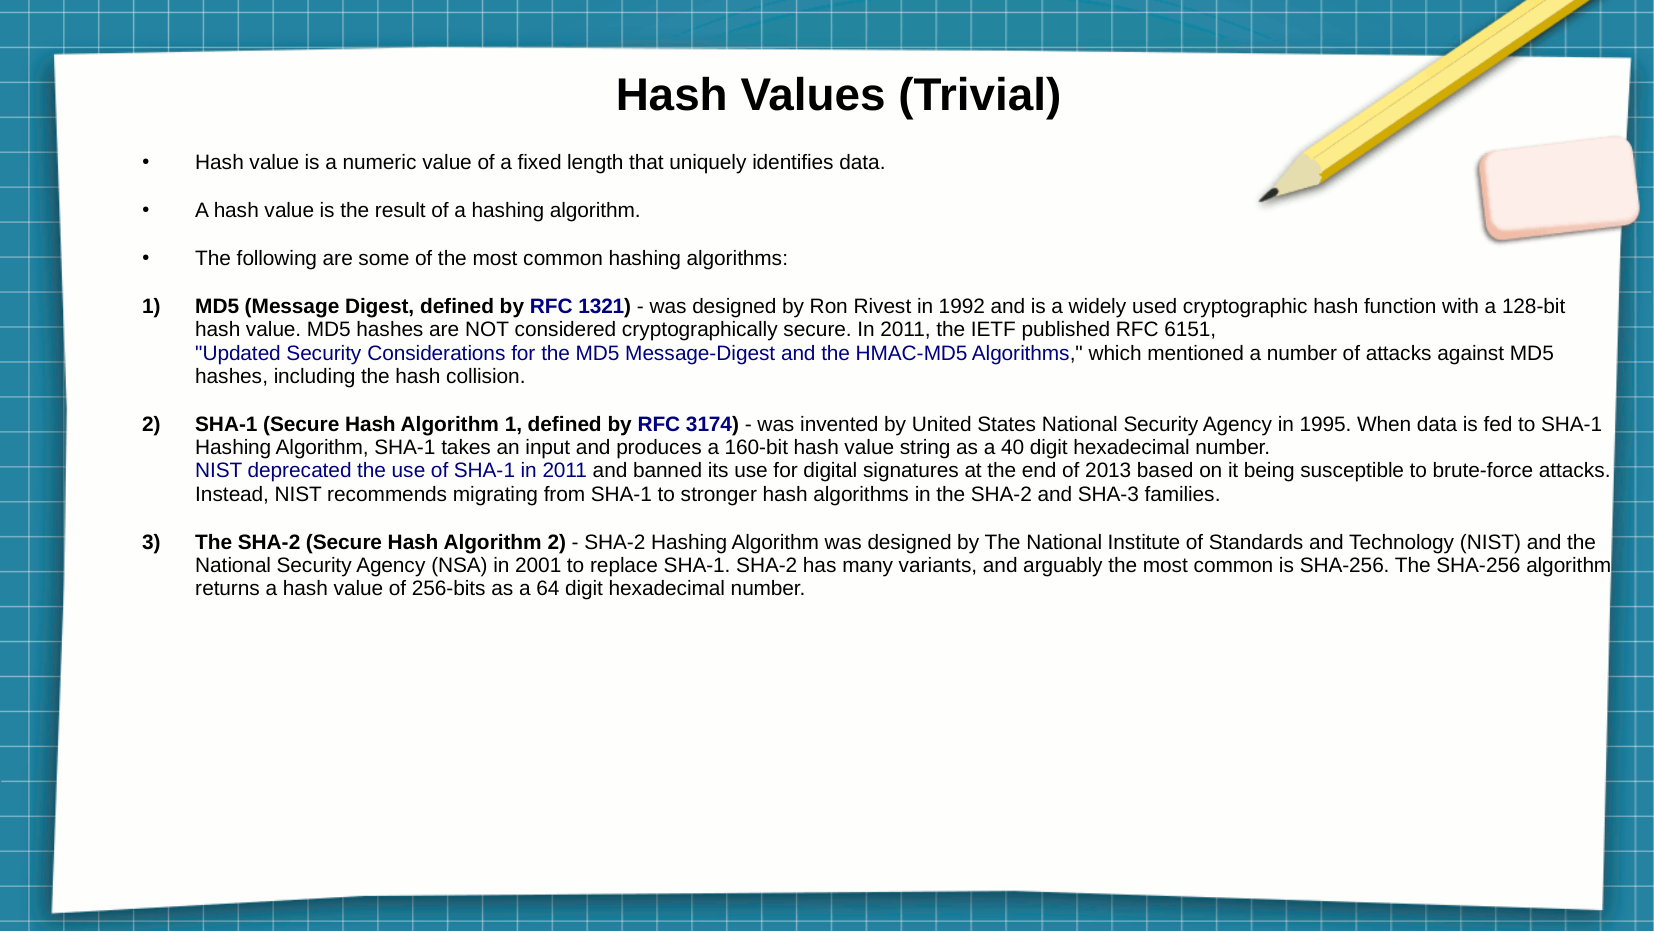

# Hash Values (Trivial)
Hash value is a numeric value of a fixed length that uniquely identifies data.
A hash value is the result of a hashing algorithm.
The following are some of the most common hashing algorithms:
MD5 (Message Digest, defined by RFC 1321) - was designed by Ron Rivest in 1992 and is a widely used cryptographic hash function with a 128-bit hash value. MD5 hashes are NOT considered cryptographically secure. In 2011, the IETF published RFC 6151, "Updated Security Considerations for the MD5 Message-Digest and the HMAC-MD5 Algorithms," which mentioned a number of attacks against MD5 hashes, including the hash collision.
SHA-1 (Secure Hash Algorithm 1, defined by RFC 3174) - was invented by United States National Security Agency in 1995. When data is fed to SHA-1 Hashing Algorithm, SHA-1 takes an input and produces a 160-bit hash value string as a 40 digit hexadecimal number. NIST deprecated the use of SHA-1 in 2011 and banned its use for digital signatures at the end of 2013 based on it being susceptible to brute-force attacks. Instead, NIST recommends migrating from SHA-1 to stronger hash algorithms in the SHA-2 and SHA-3 families.
The SHA-2 (Secure Hash Algorithm 2) - SHA-2 Hashing Algorithm was designed by The National Institute of Standards and Technology (NIST) and the National Security Agency (NSA) in 2001 to replace SHA-1. SHA-2 has many variants, and arguably the most common is SHA-256. The SHA-256 algorithm returns a hash value of 256-bits as a 64 digit hexadecimal number.